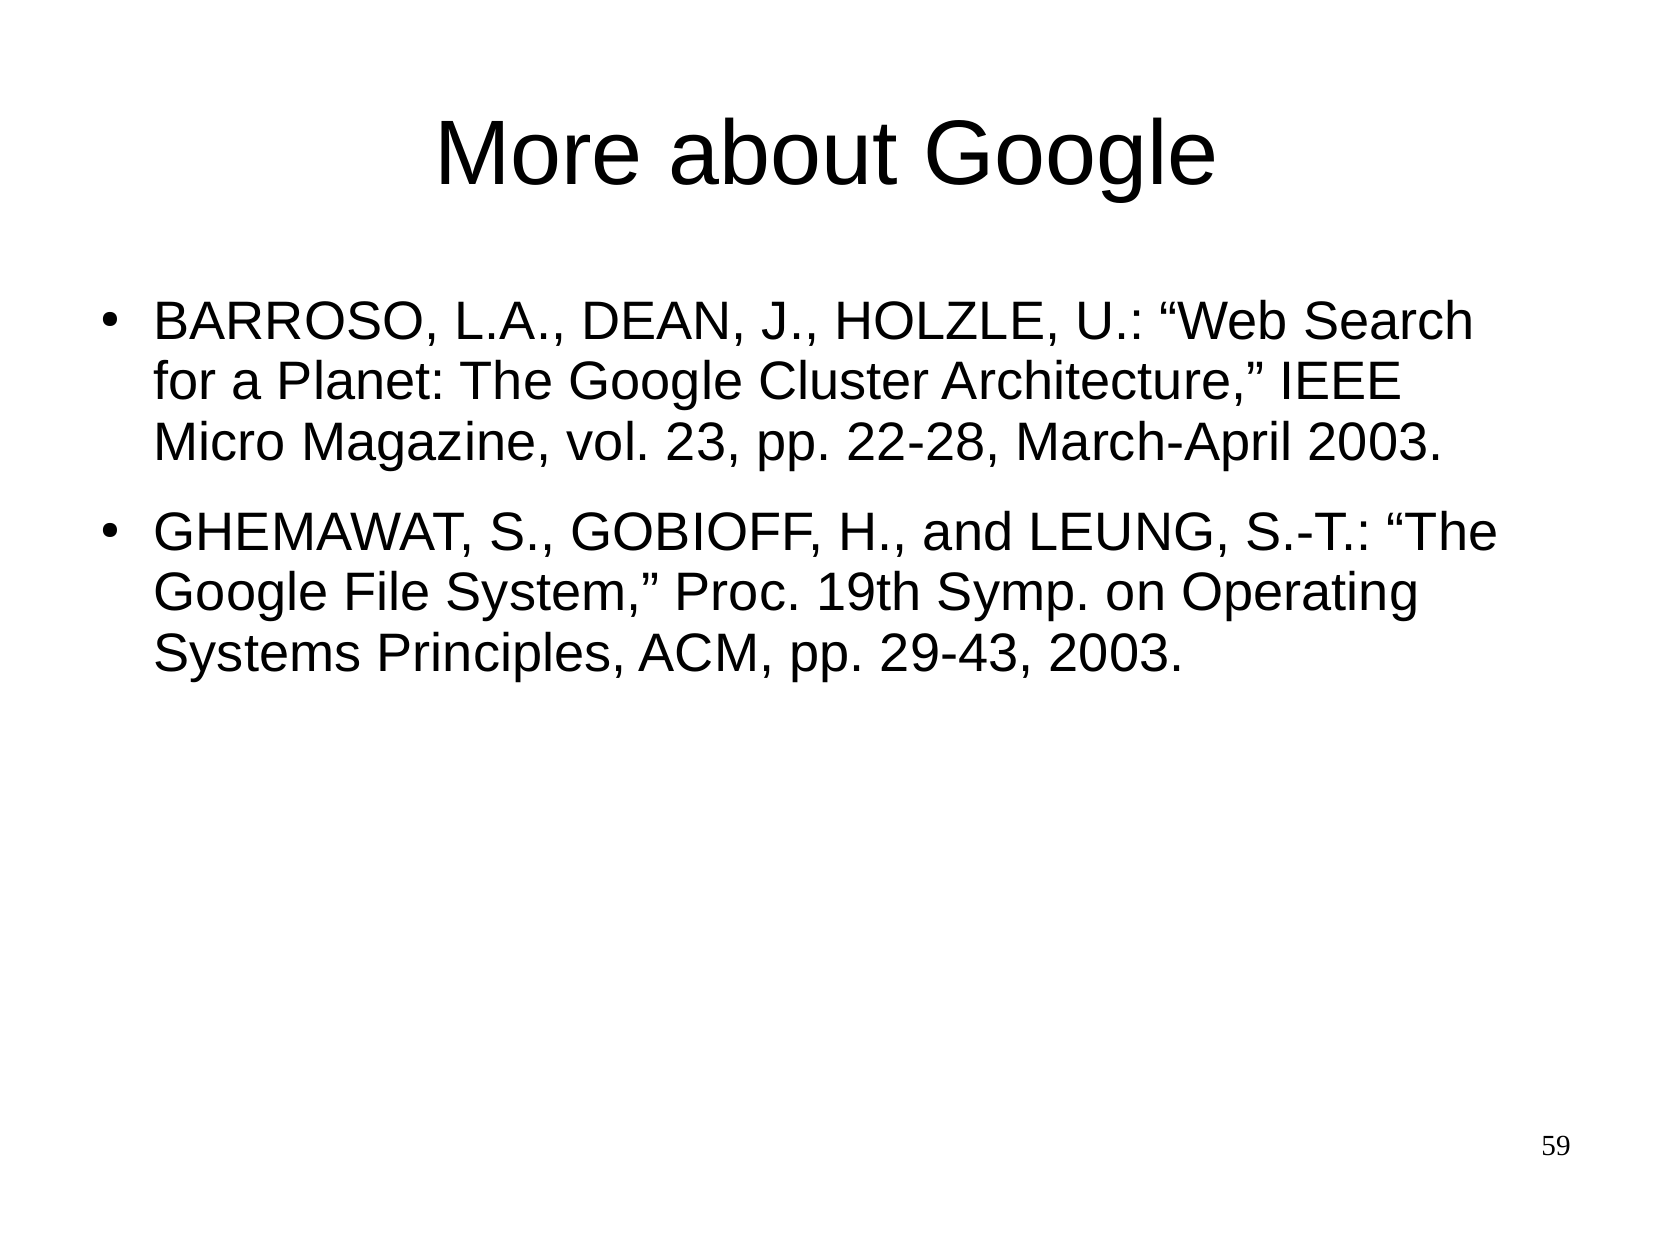

# More about Google
BARROSO, L.A., DEAN, J., HOLZLE, U.: “Web Search for a Planet: The Google Cluster Architecture,” IEEE Micro Magazine, vol. 23, pp. 22-28, March-April 2003.
GHEMAWAT, S., GOBIOFF, H., and LEUNG, S.-T.: “The Google File System,” Proc. 19th Symp. on Operating Systems Principles, ACM, pp. 29-43, 2003.
59